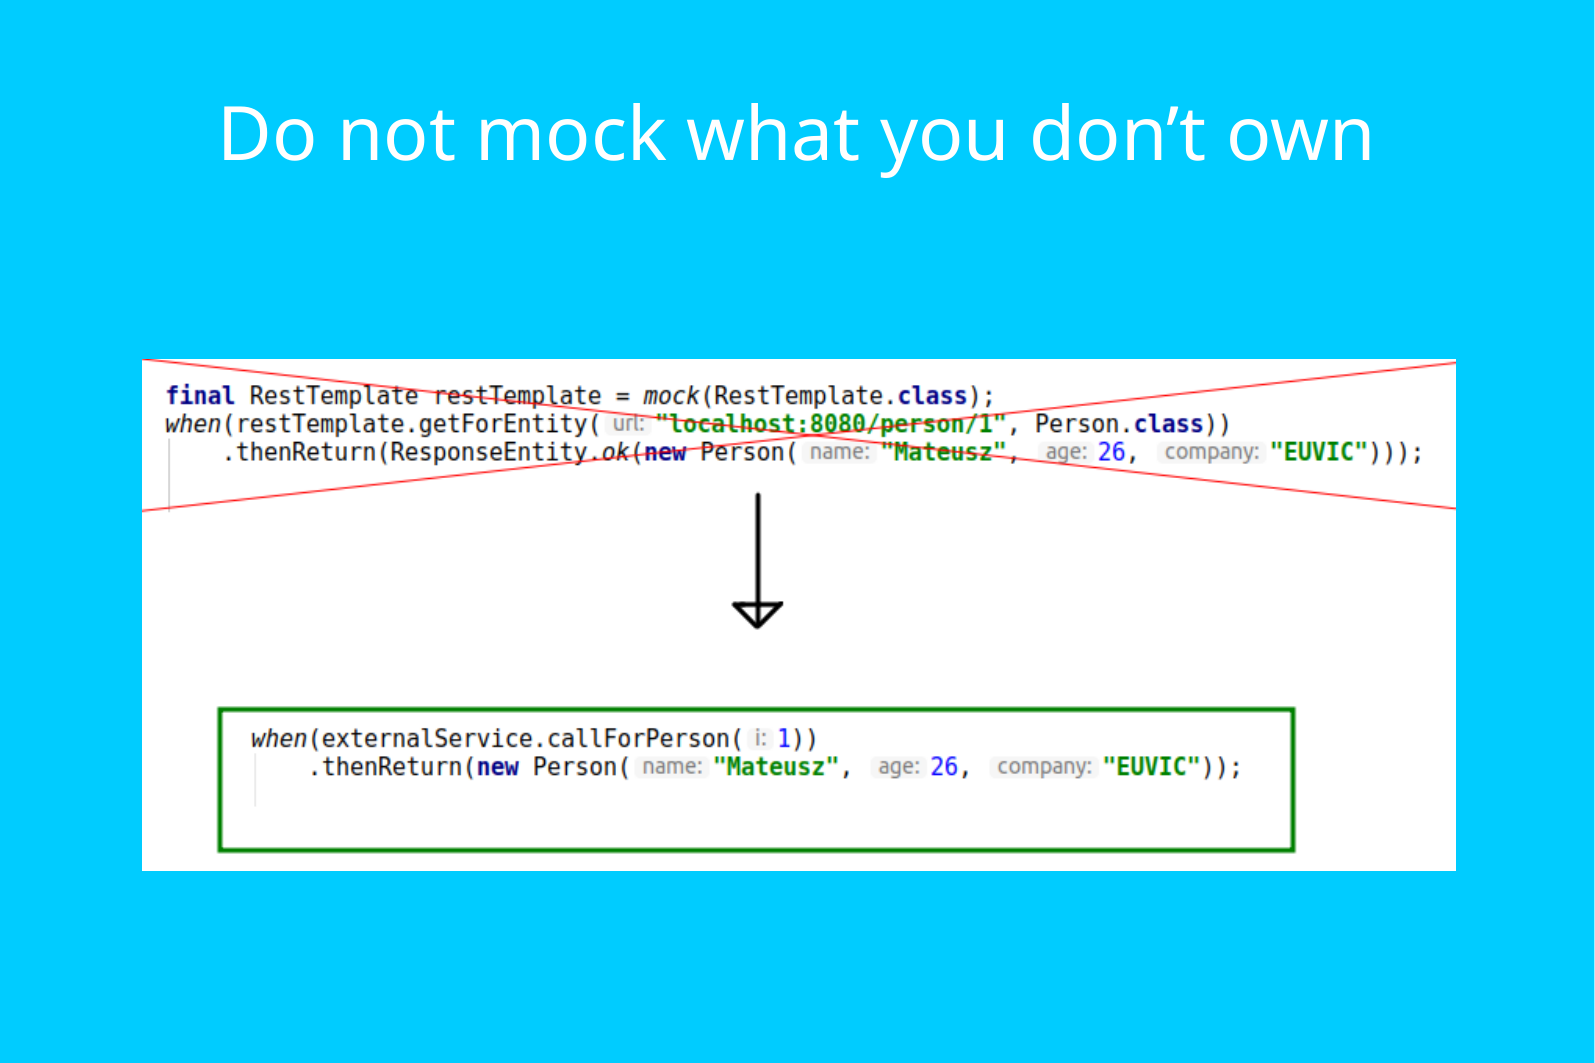

# Do not mock what you don’t own